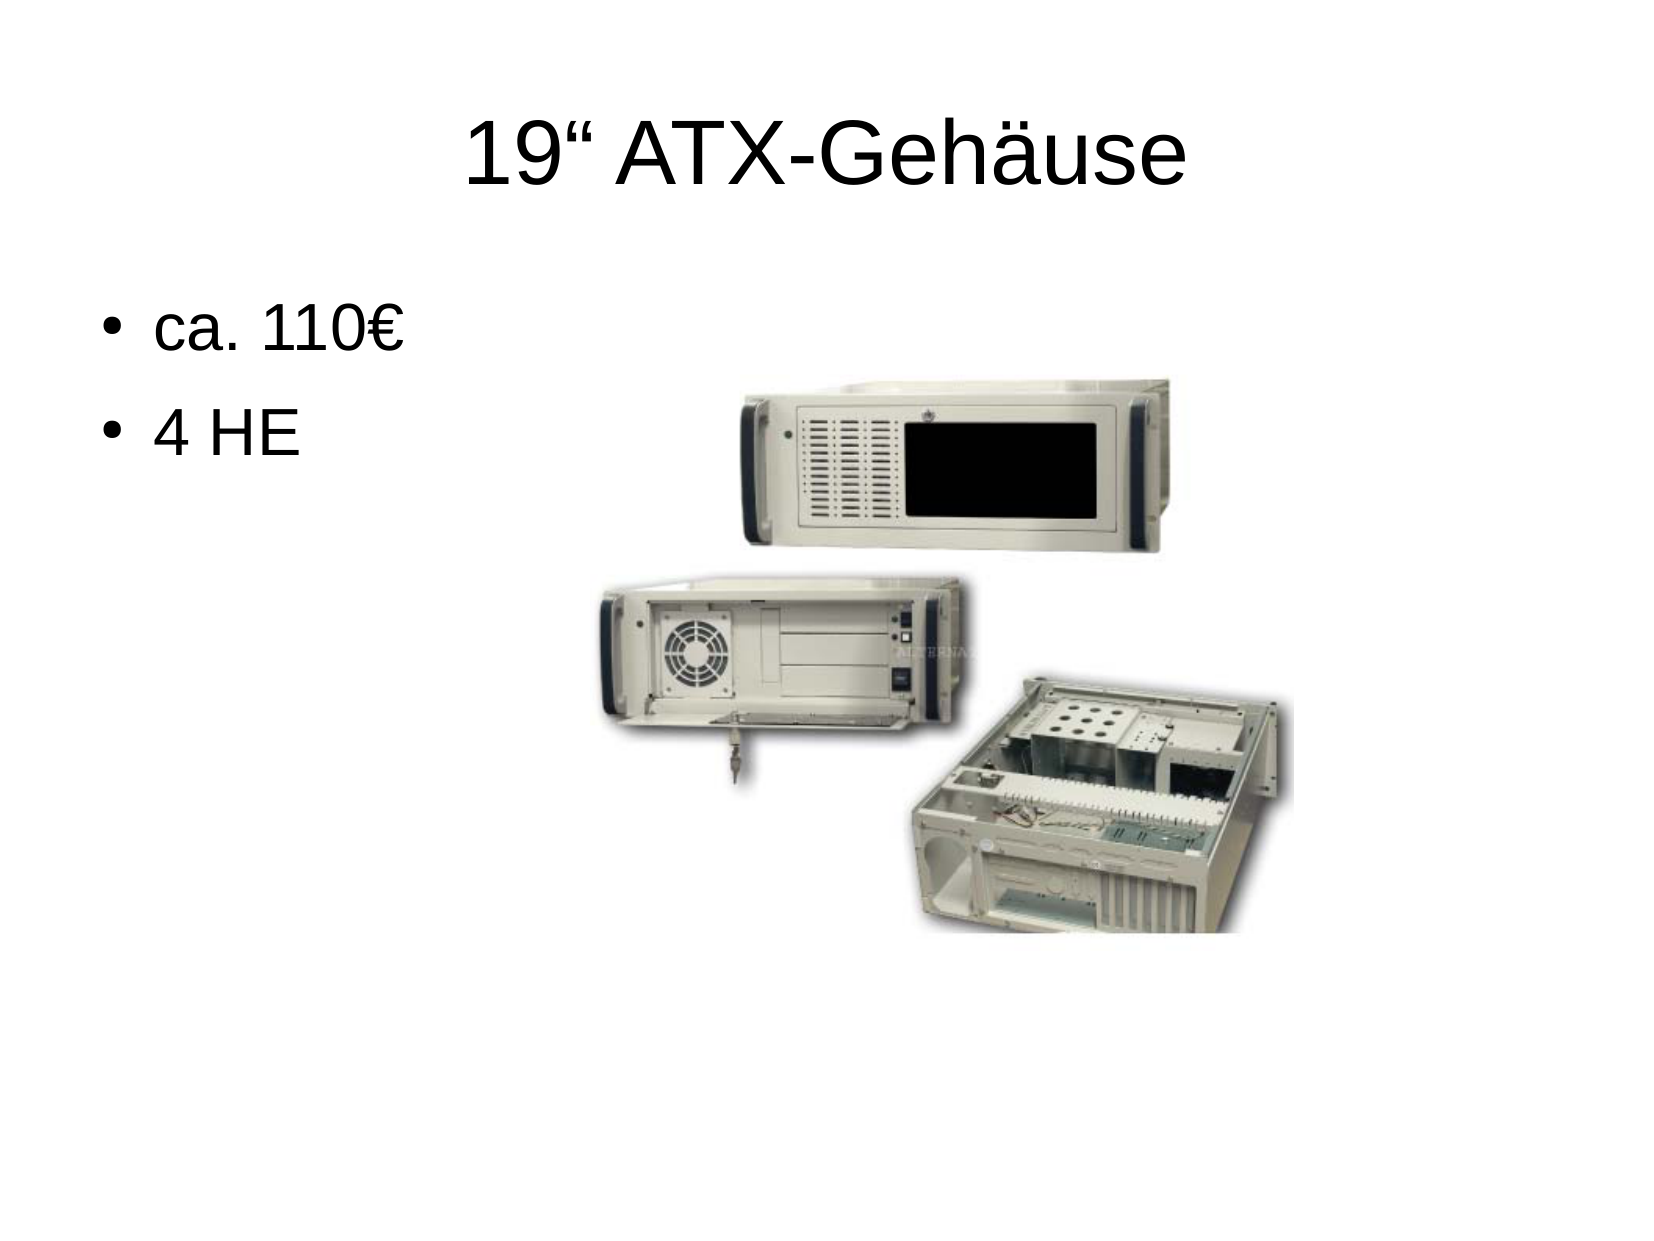

# 19“ ATX-Gehäuse
ca. 110€
4 HE